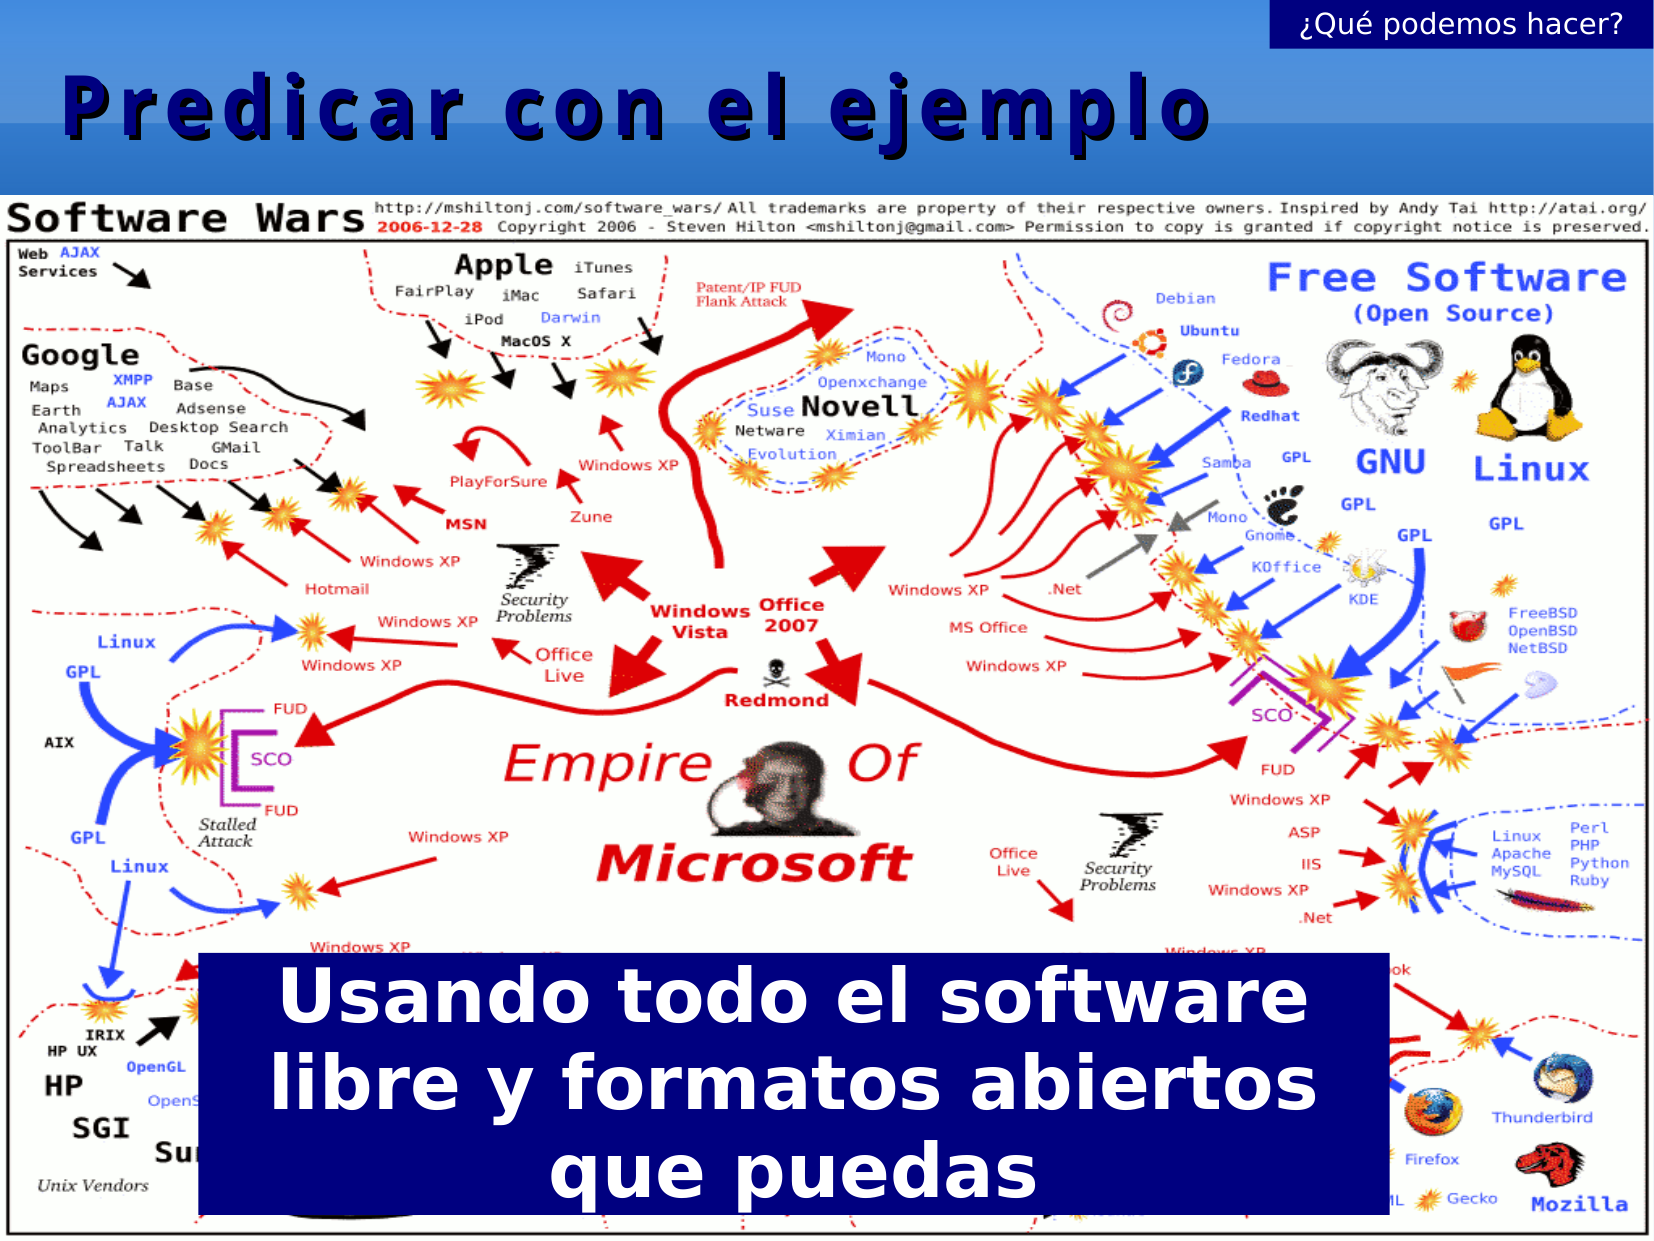

¿Qué podemos hacer?
# Predicar con el ejemplo
Usando todo el software libre y formatos abiertos que puedas